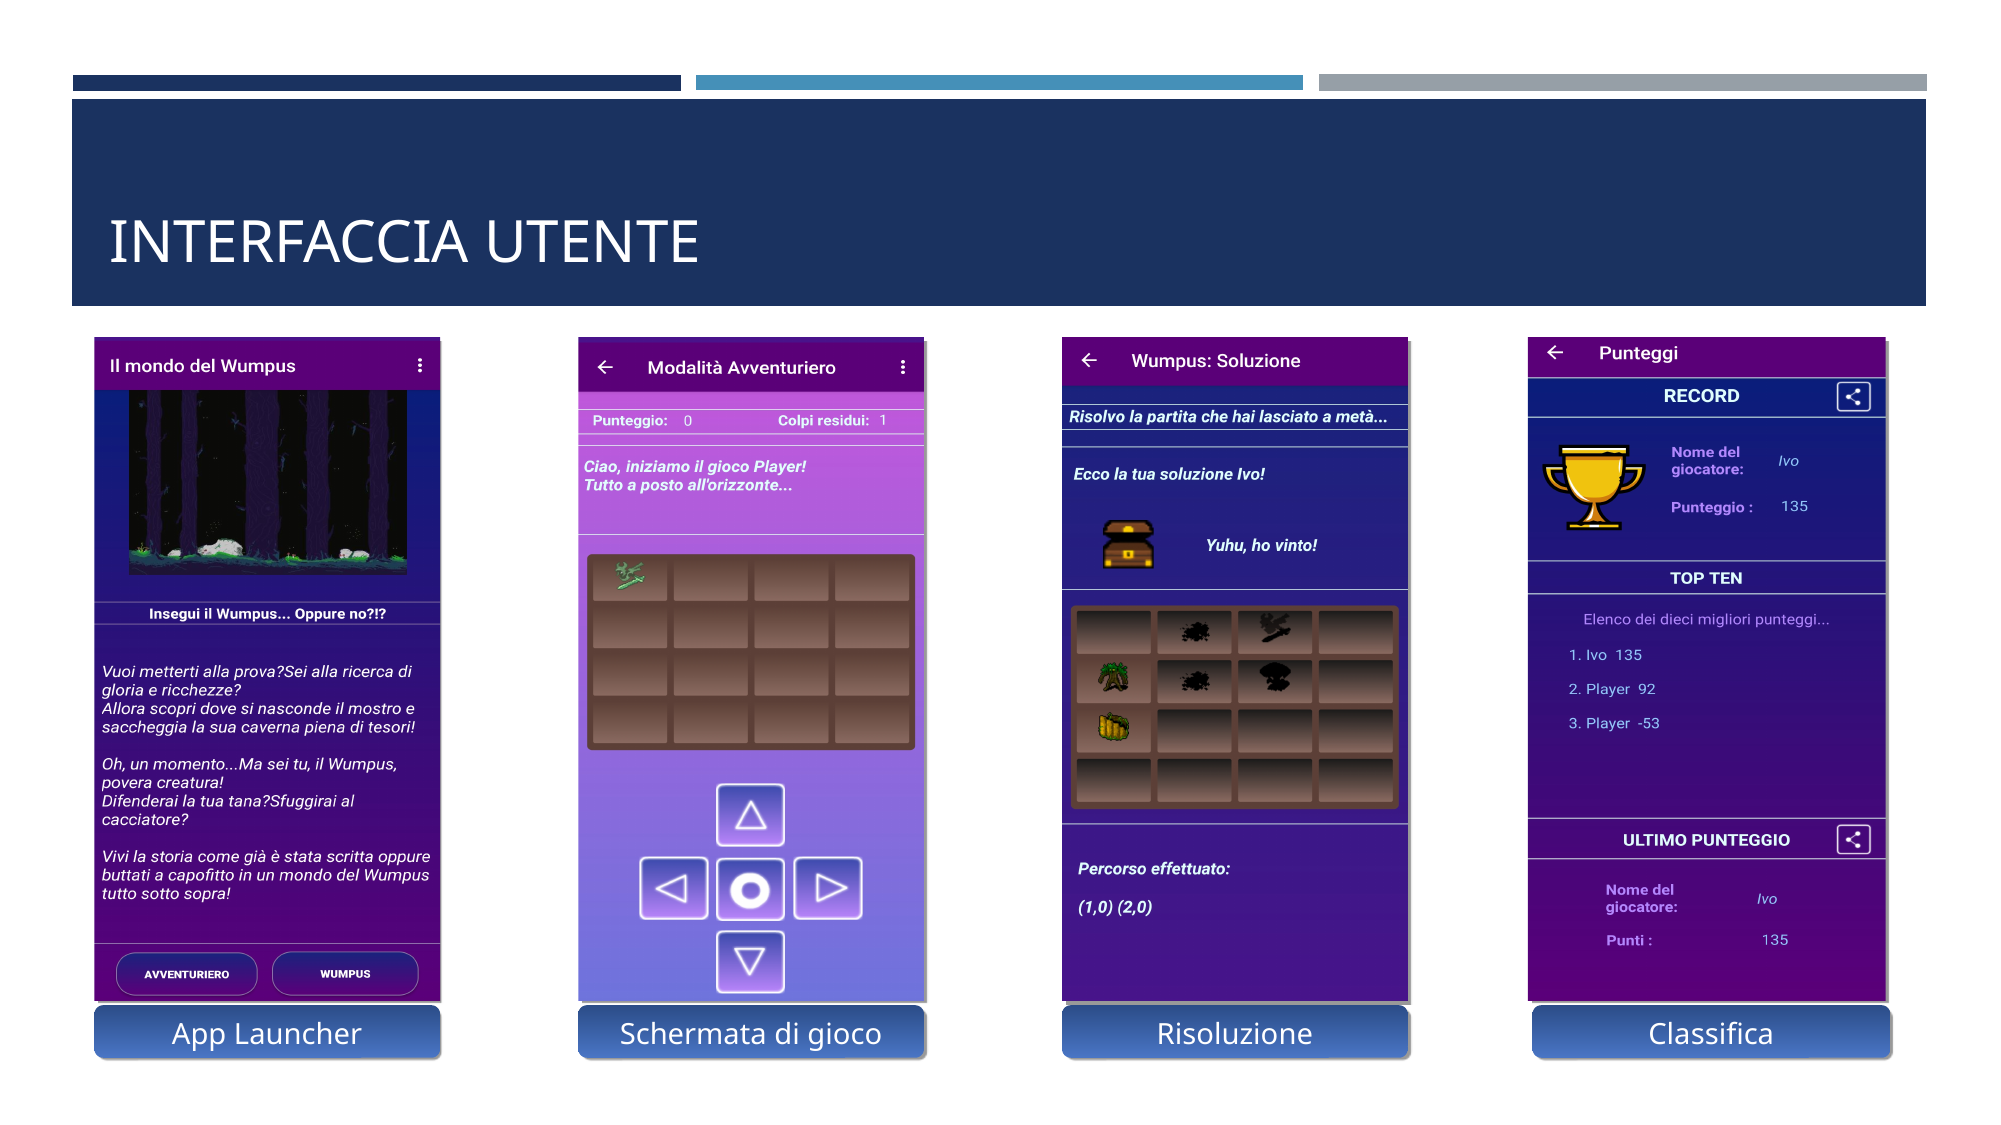

# Interfaccia utente
App Launcher
Schermata di gioco
Risoluzione
Classifica